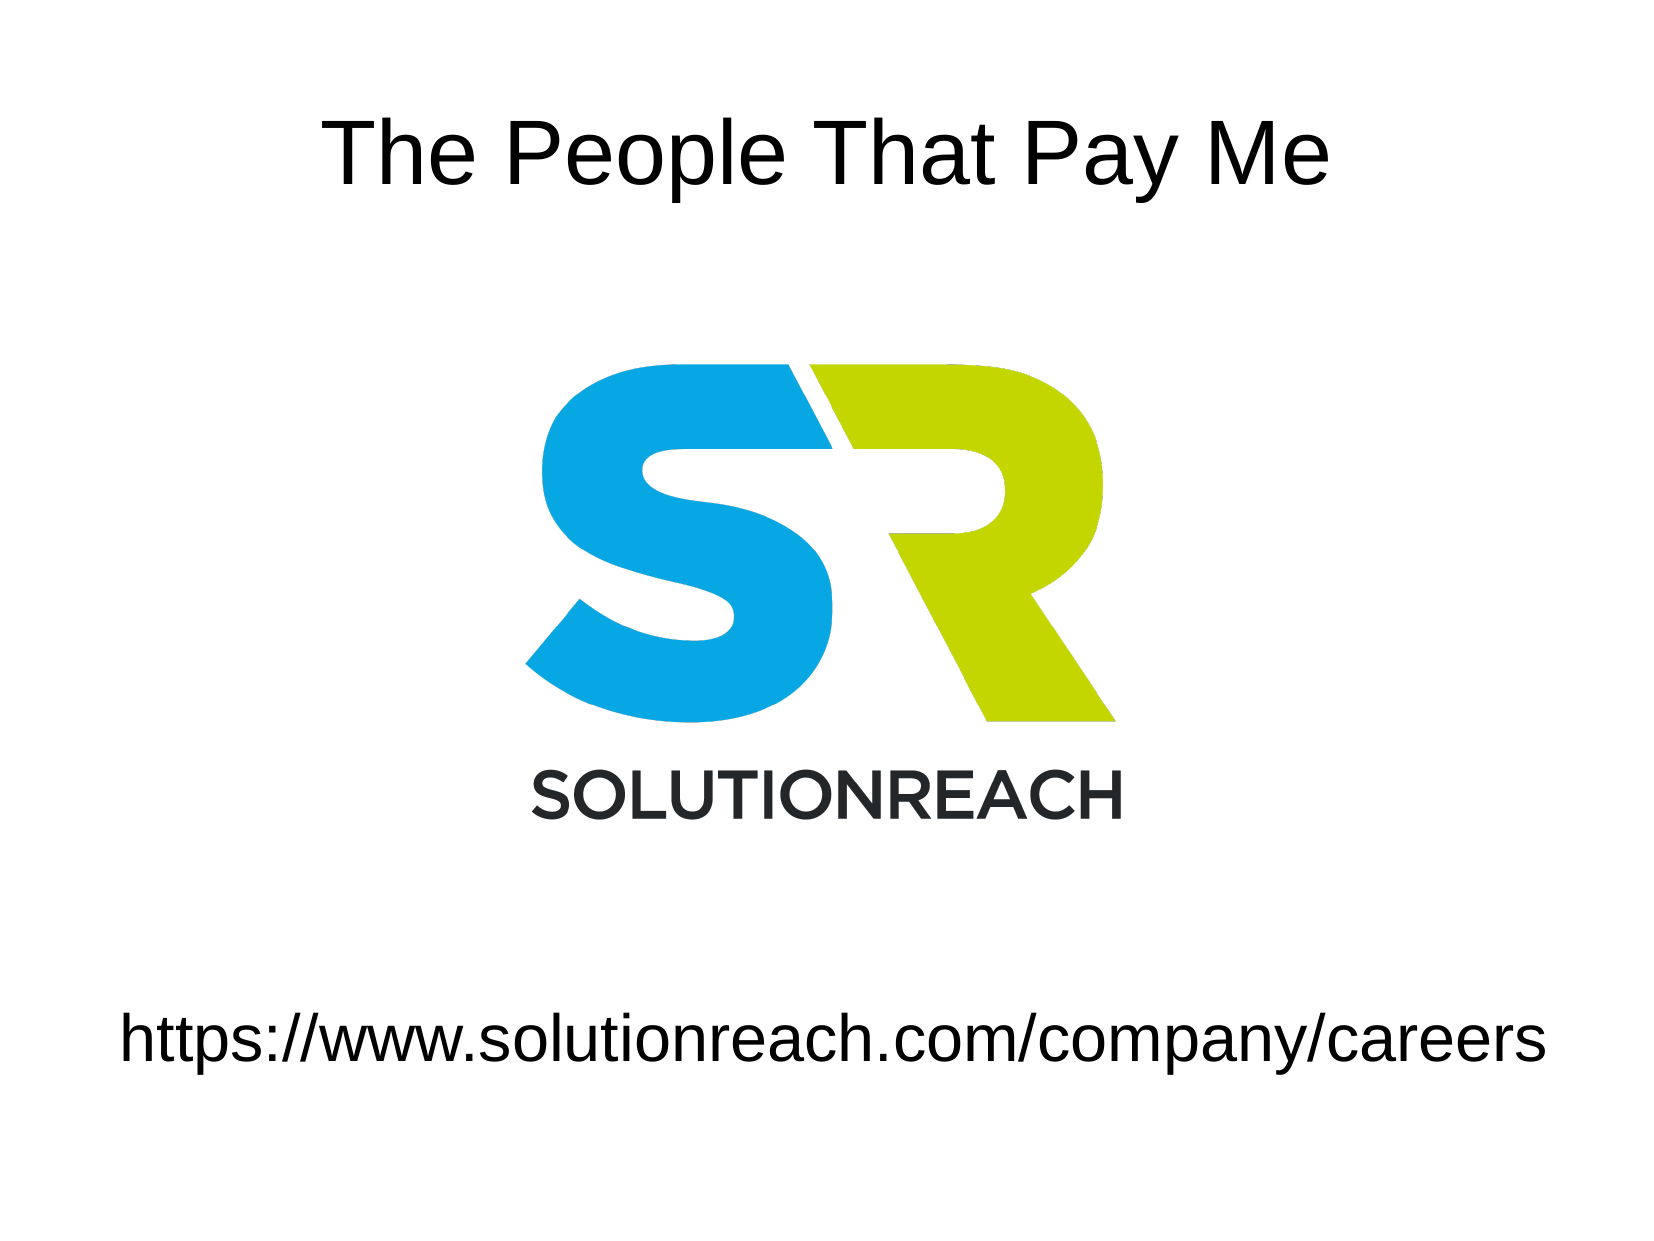

# The People That Pay Me
https://www.solutionreach.com/company/careers